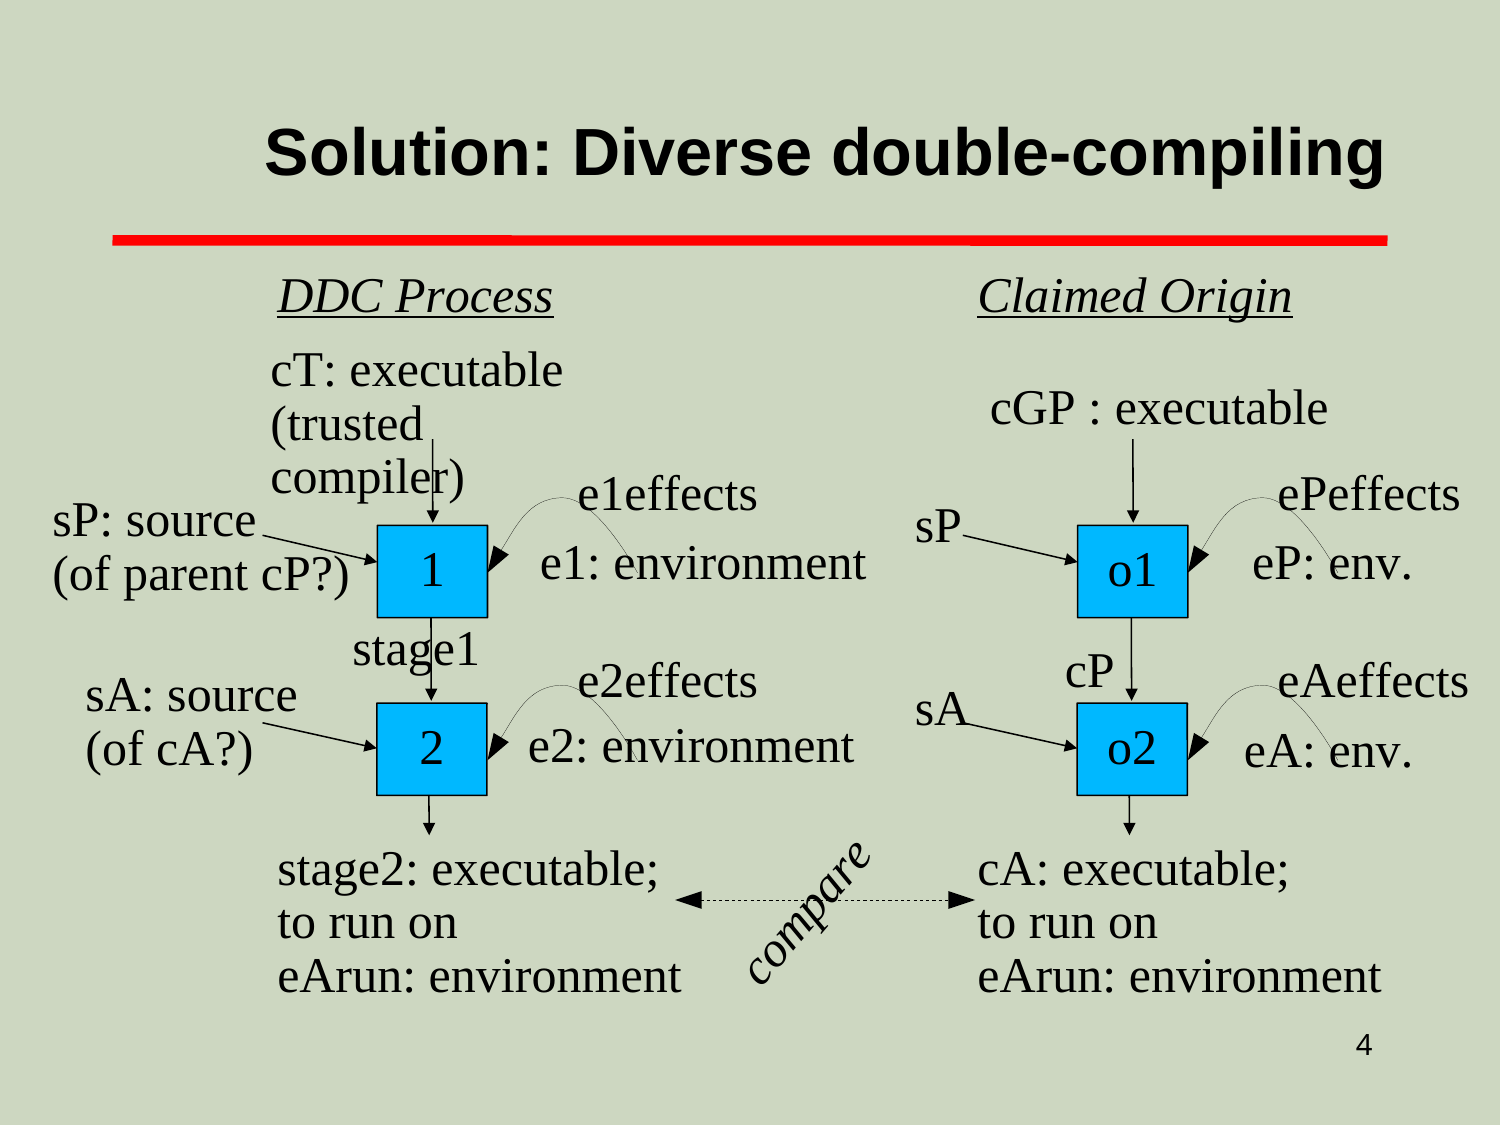

# Solution: Diverse double-compiling
DDC Process
Claimed Origin
cT: executable
(trusted compiler)
cGP : executable
e1effects
ePeffects
sP: source
(of parent cP?)
sP
1
o1
e1: environment
eP: env.
stage1
cP
e2effects
eAeffects
sA: source
(of cA?)
sA
2
o2
e2: environment
eA: env.
stage2: executable;
to run on
eArun: environment
cA: executable;
to run on
eArun: environment
compare